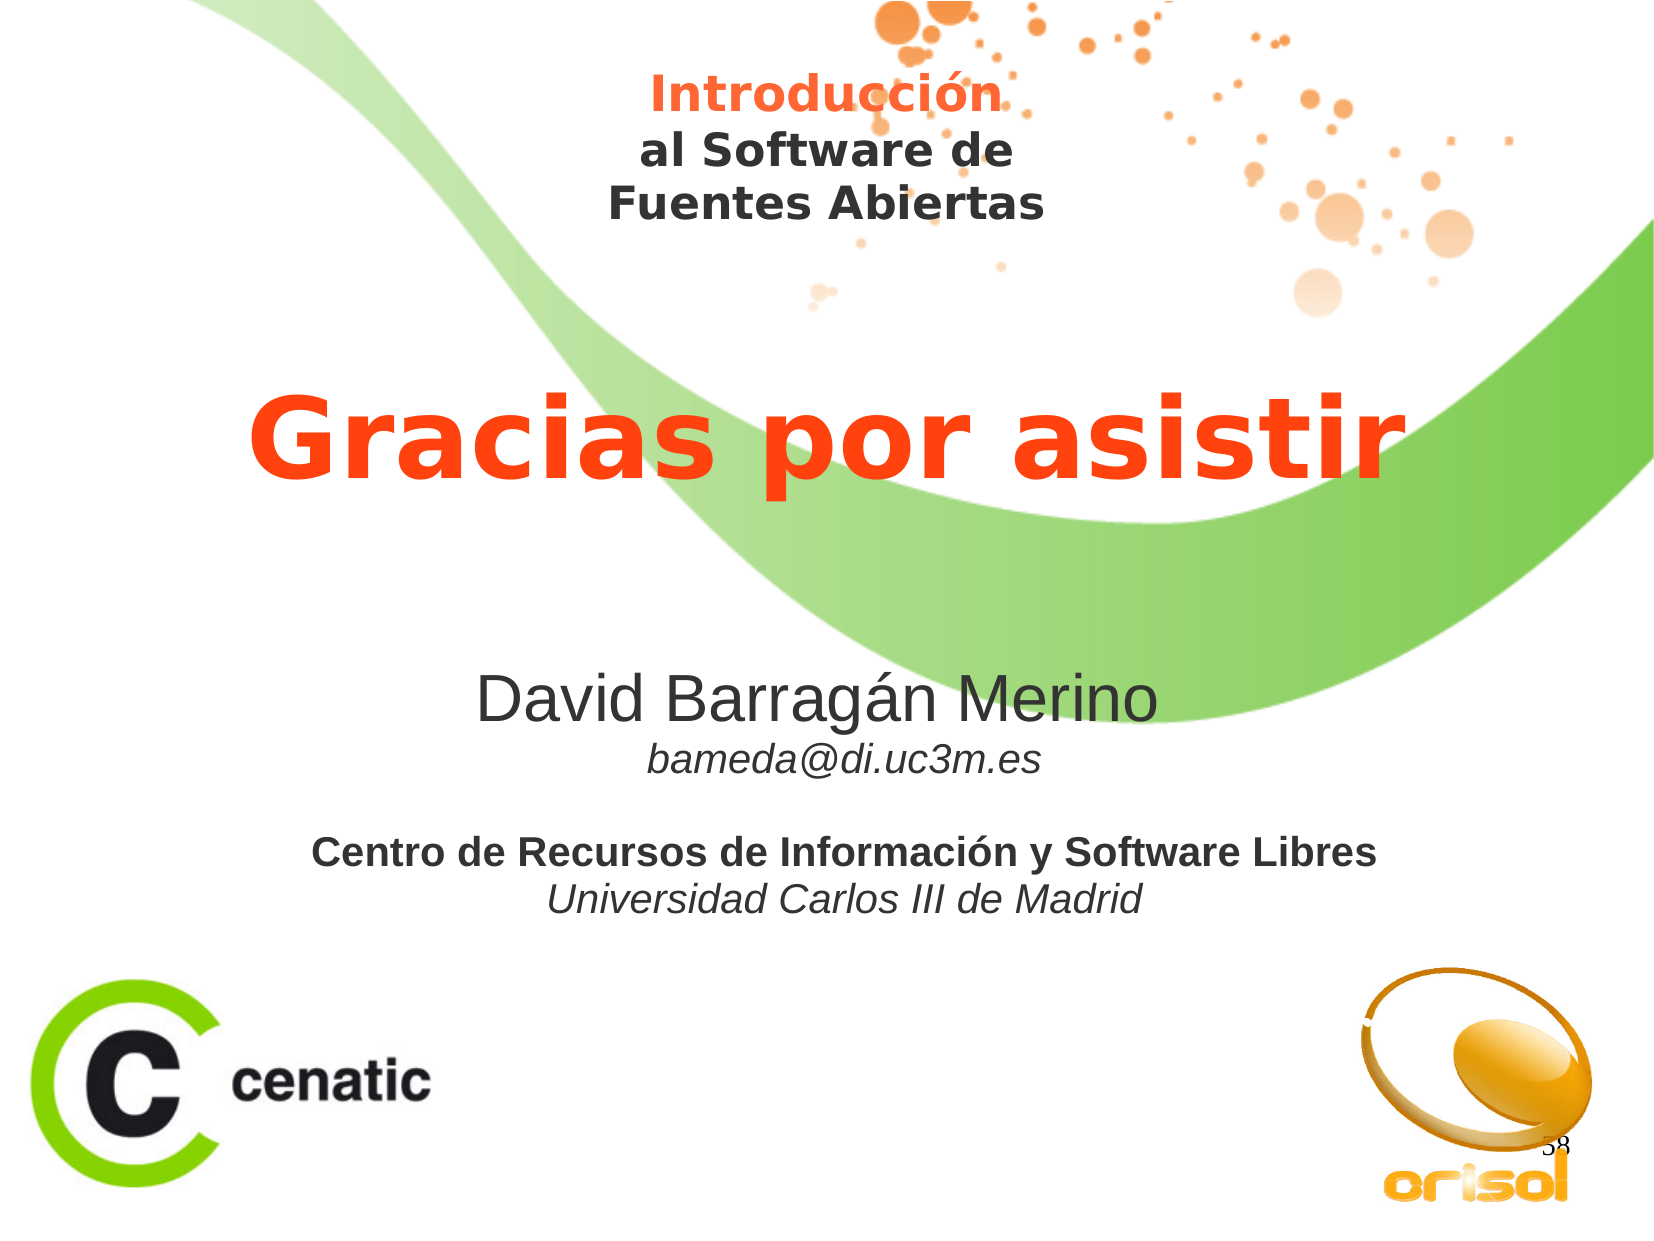

# Introducción al Software de Fuentes Abiertas
Gracias por asistir
David Barragán Merino
bameda@di.uc3m.es
Centro de Recursos de Información y Software Libres
Universidad Carlos III de Madrid
58